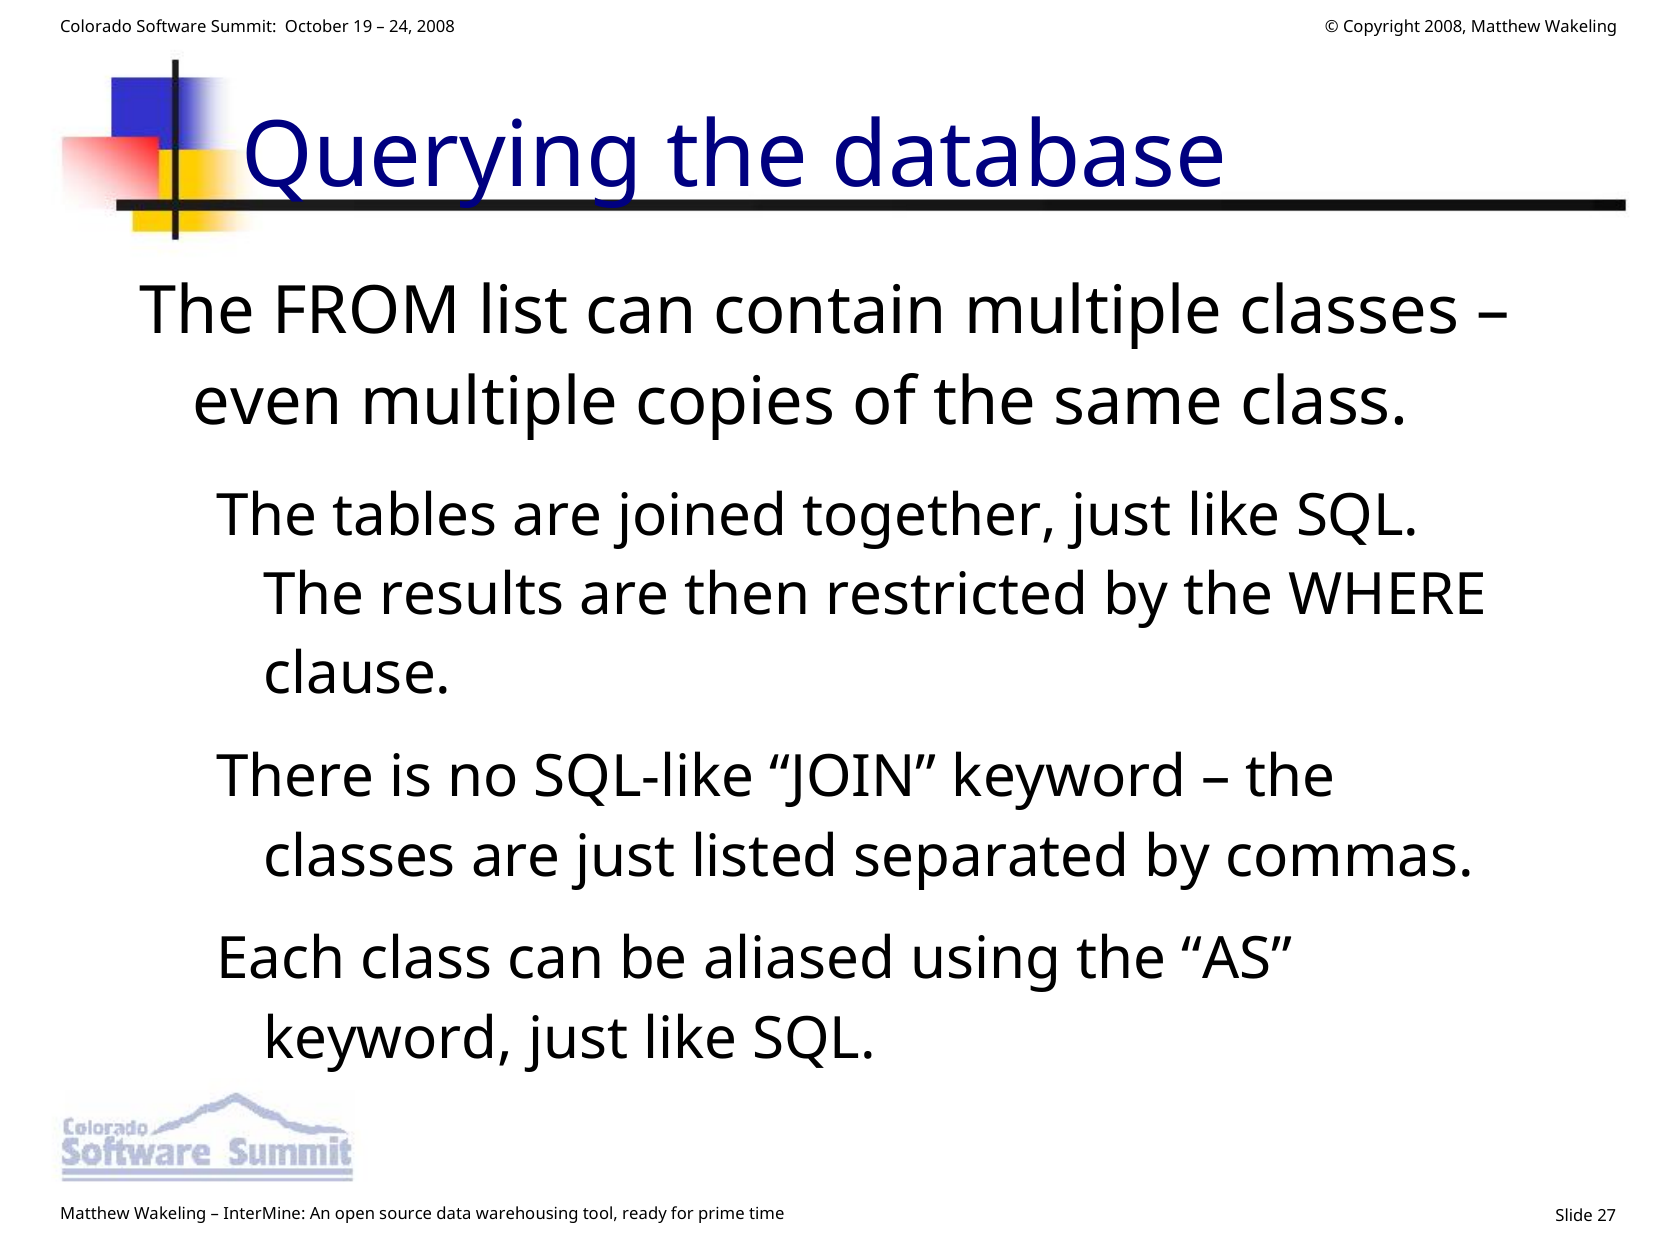

# Querying the database
The FROM list can contain multiple classes – even multiple copies of the same class.
The tables are joined together, just like SQL. The results are then restricted by the WHERE clause.
There is no SQL-like “JOIN” keyword – the classes are just listed separated by commas.
Each class can be aliased using the “AS” keyword, just like SQL.